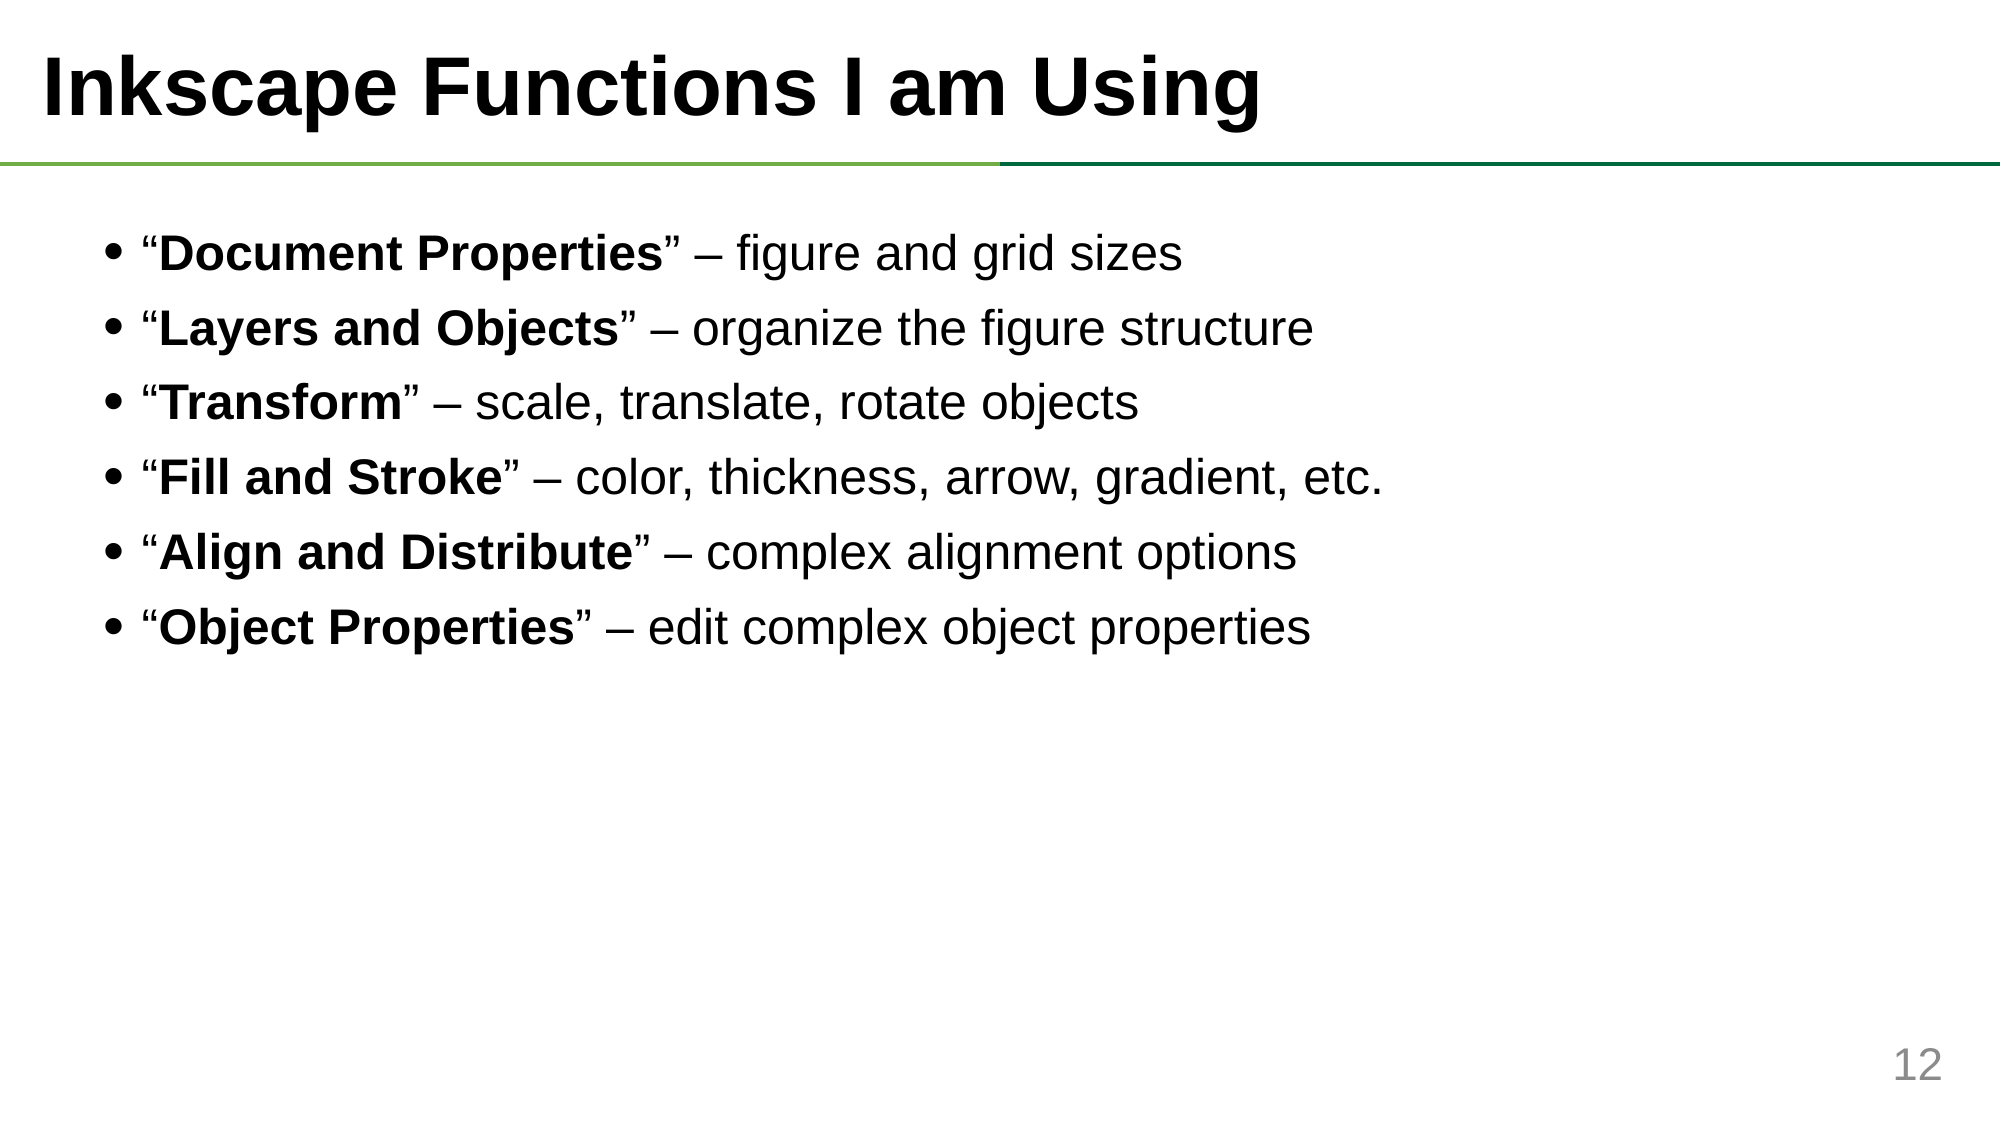

# Inkscape Functions I am Using
“Document Properties” – figure and grid sizes
“Layers and Objects” – organize the figure structure
“Transform” – scale, translate, rotate objects
“Fill and Stroke” – color, thickness, arrow, gradient, etc.
“Align and Distribute” – complex alignment options
“Object Properties” – edit complex object properties
12